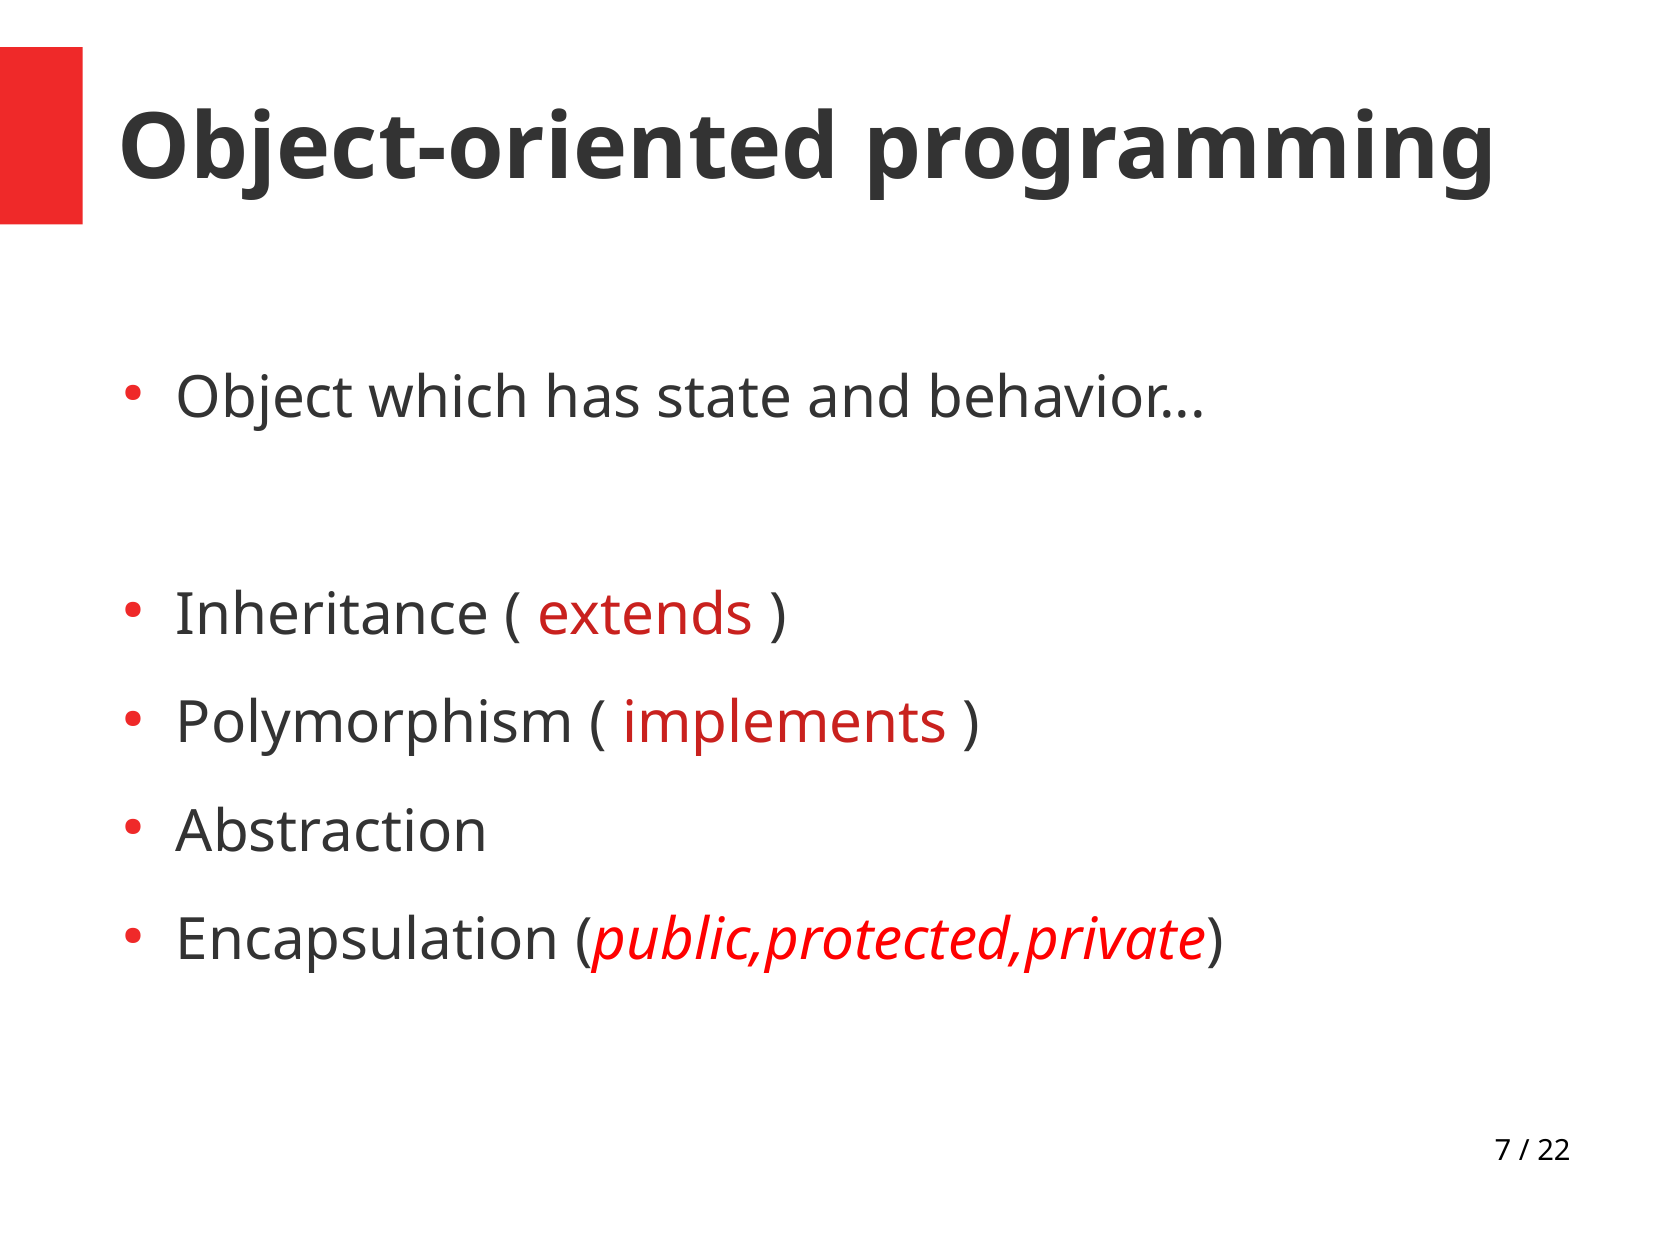

# Object-oriented programming
Object which has state and behavior...
Inheritance ( extends )
Polymorphism ( implements )
Abstraction
Encapsulation (public,protected,private)
7